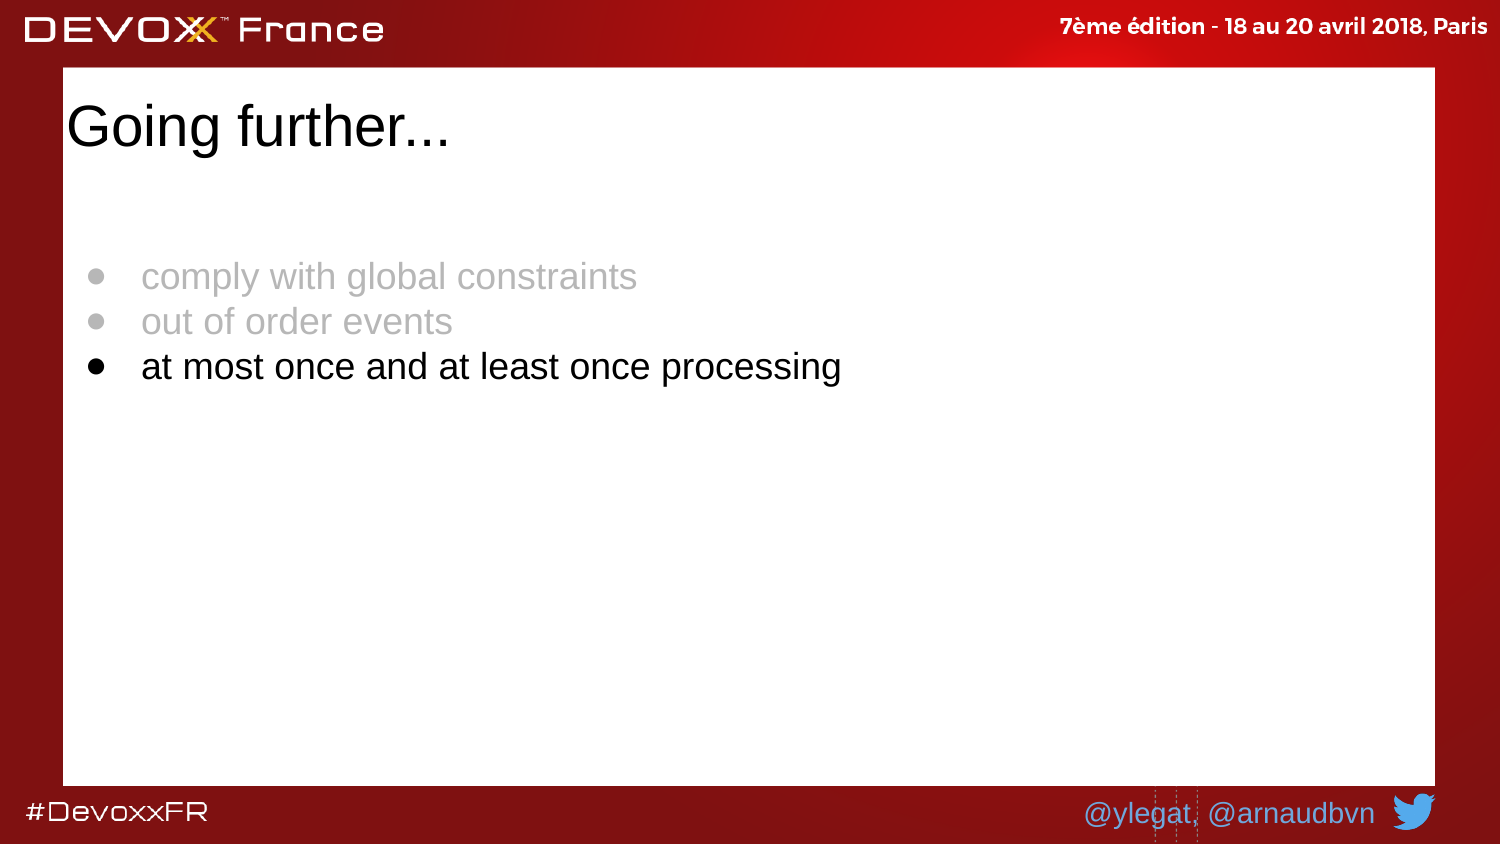

# Going further...
comply with global constraints
out of order events
at most once and at least once processing
@ylegat, @arnaudbvn